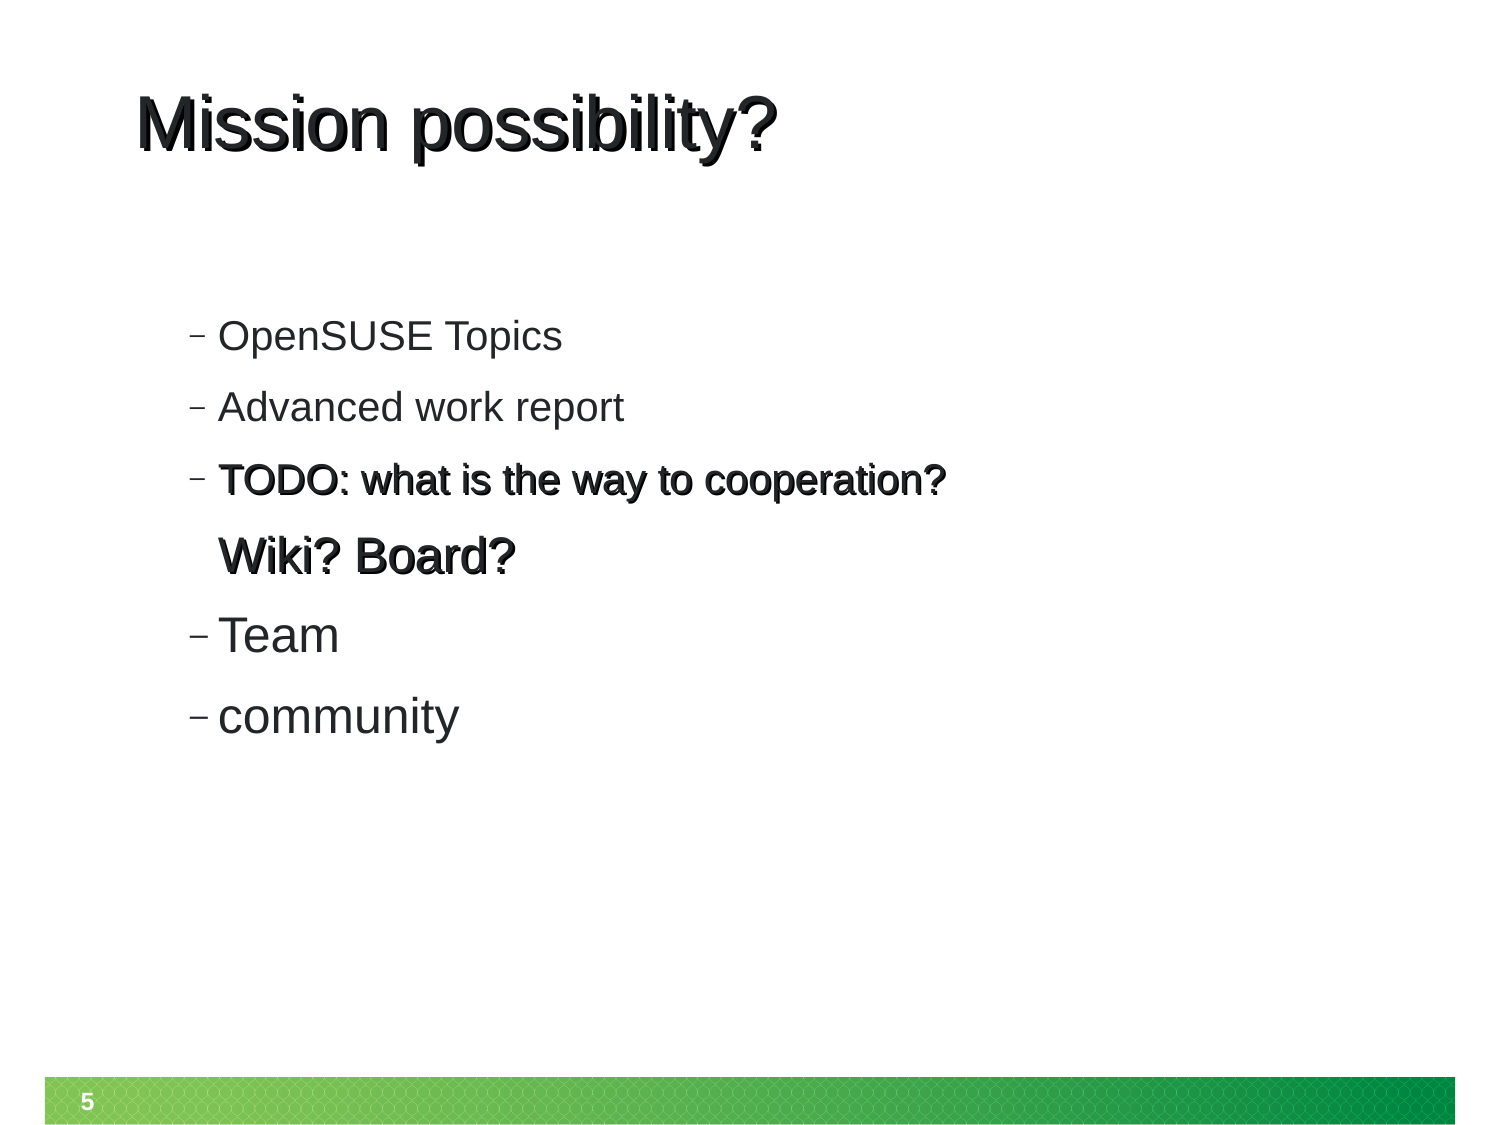

# Mission possibility?
OpenSUSE Topics
Advanced work report
TODO: what is the way to cooperation?
Wiki? Board?
Team
community